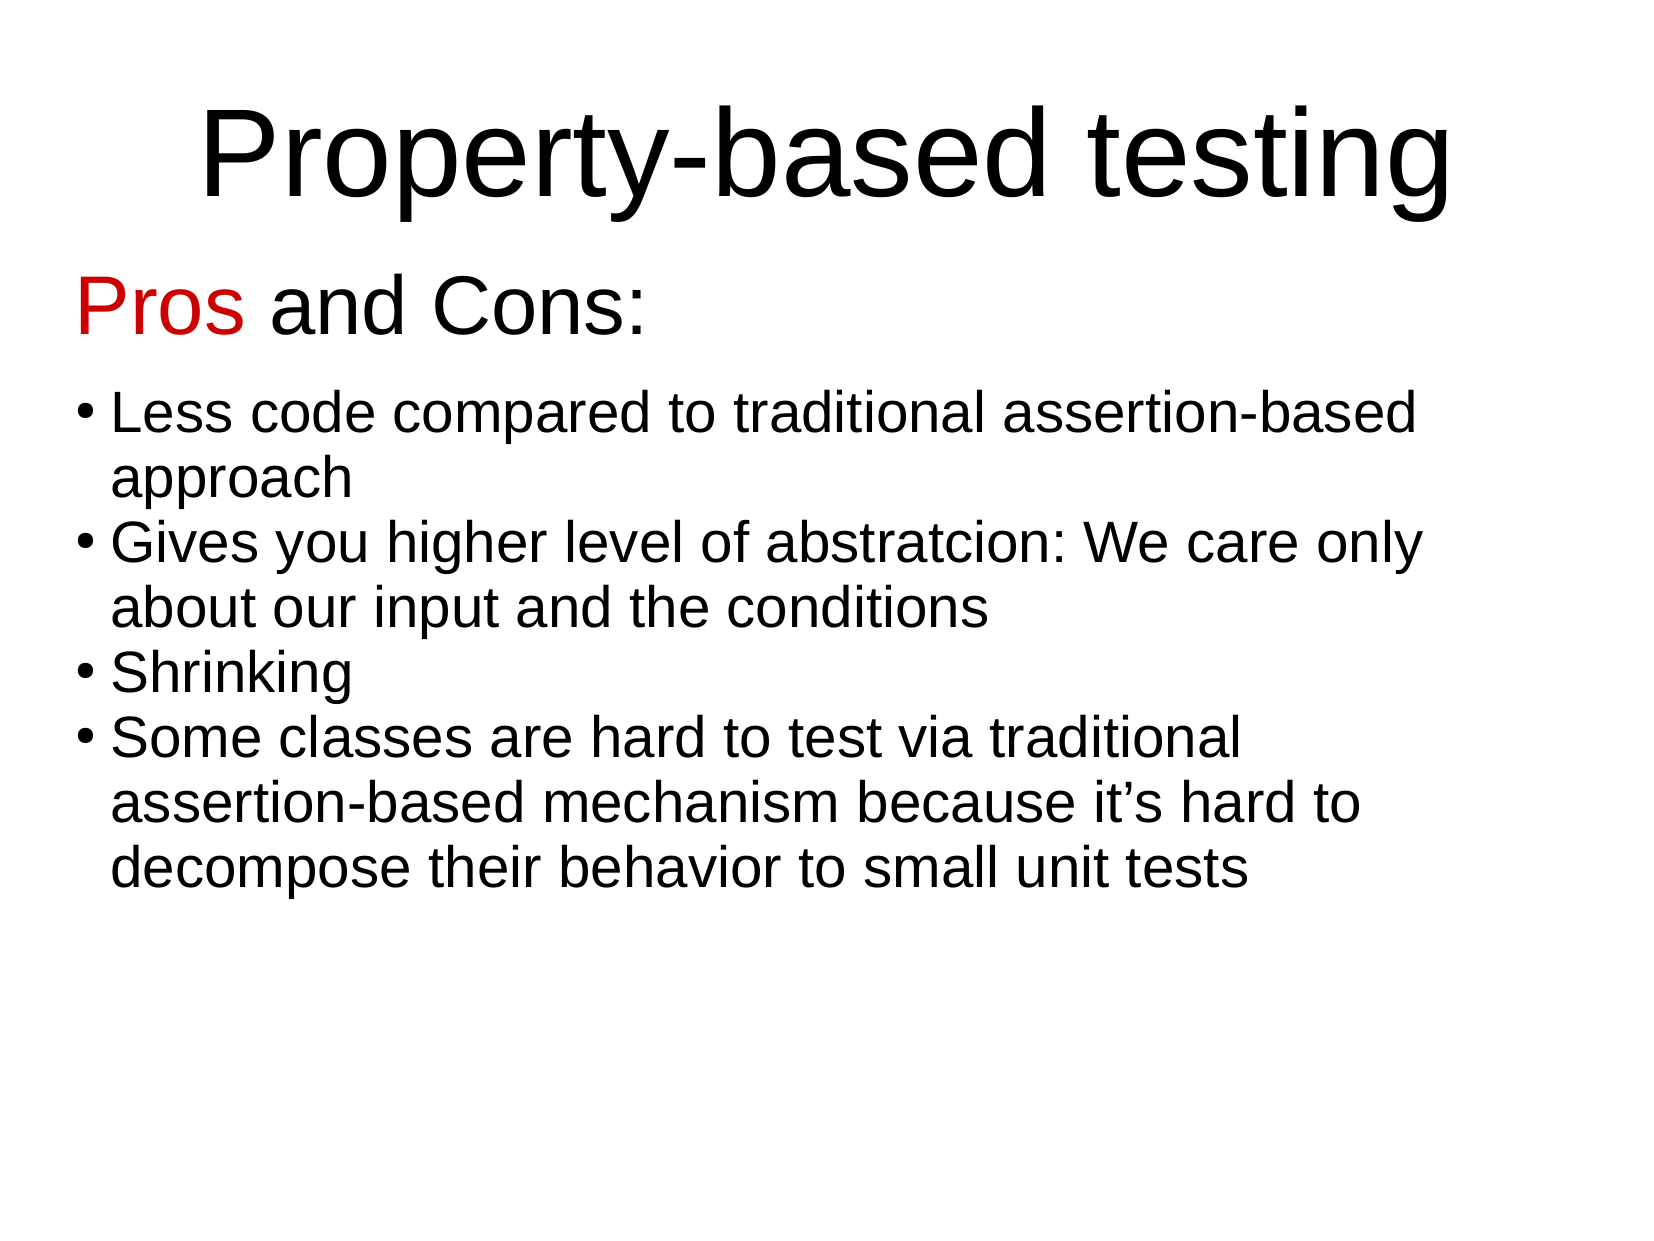

# Property-based testing
Pros and Cons:
Less code compared to traditional assertion-based approach
Gives you higher level of abstratcion: We care only about our input and the conditions
Shrinking
Some classes are hard to test via traditional assertion-based mechanism because it’s hard to decompose their behavior to small unit tests